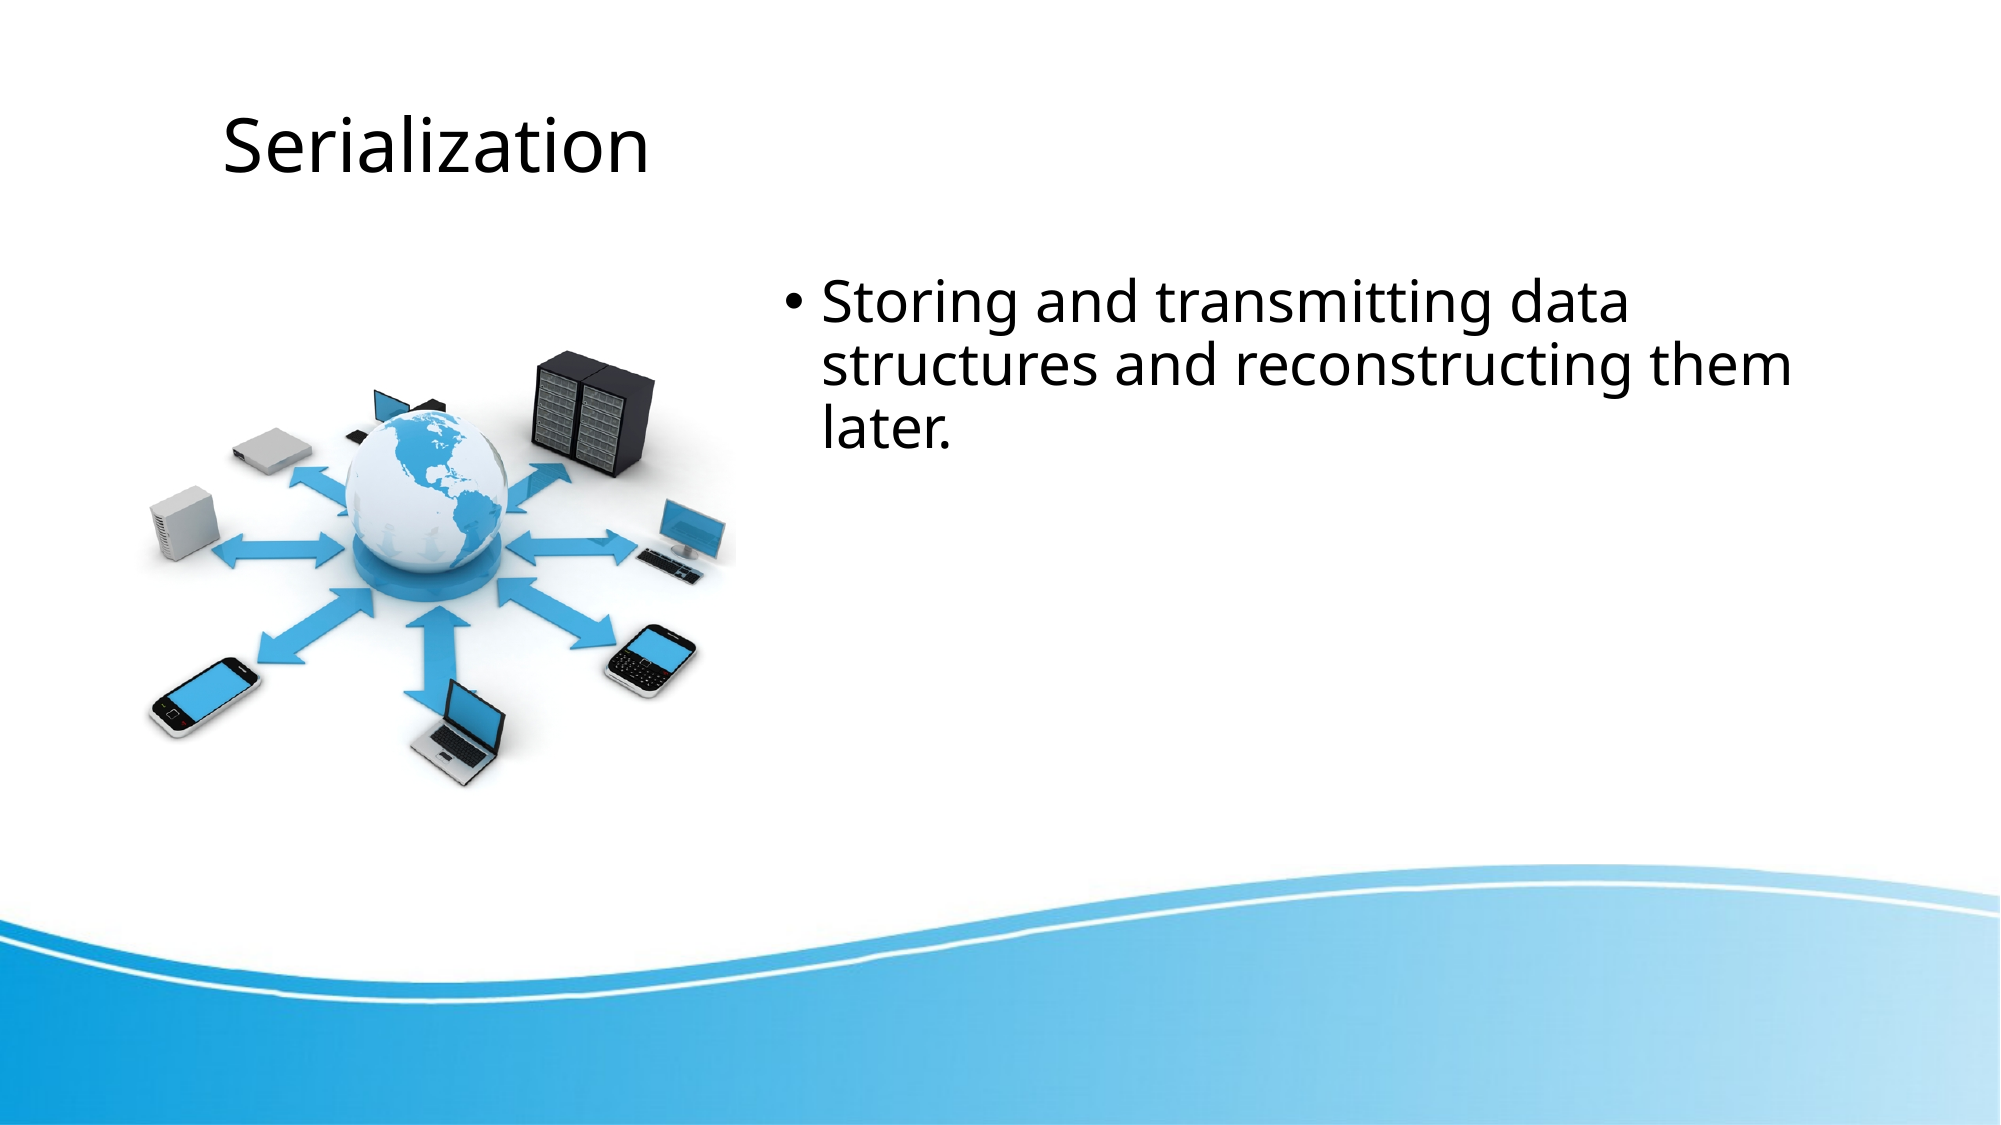

# Serialization
Storing and transmitting data structures and reconstructing them later.